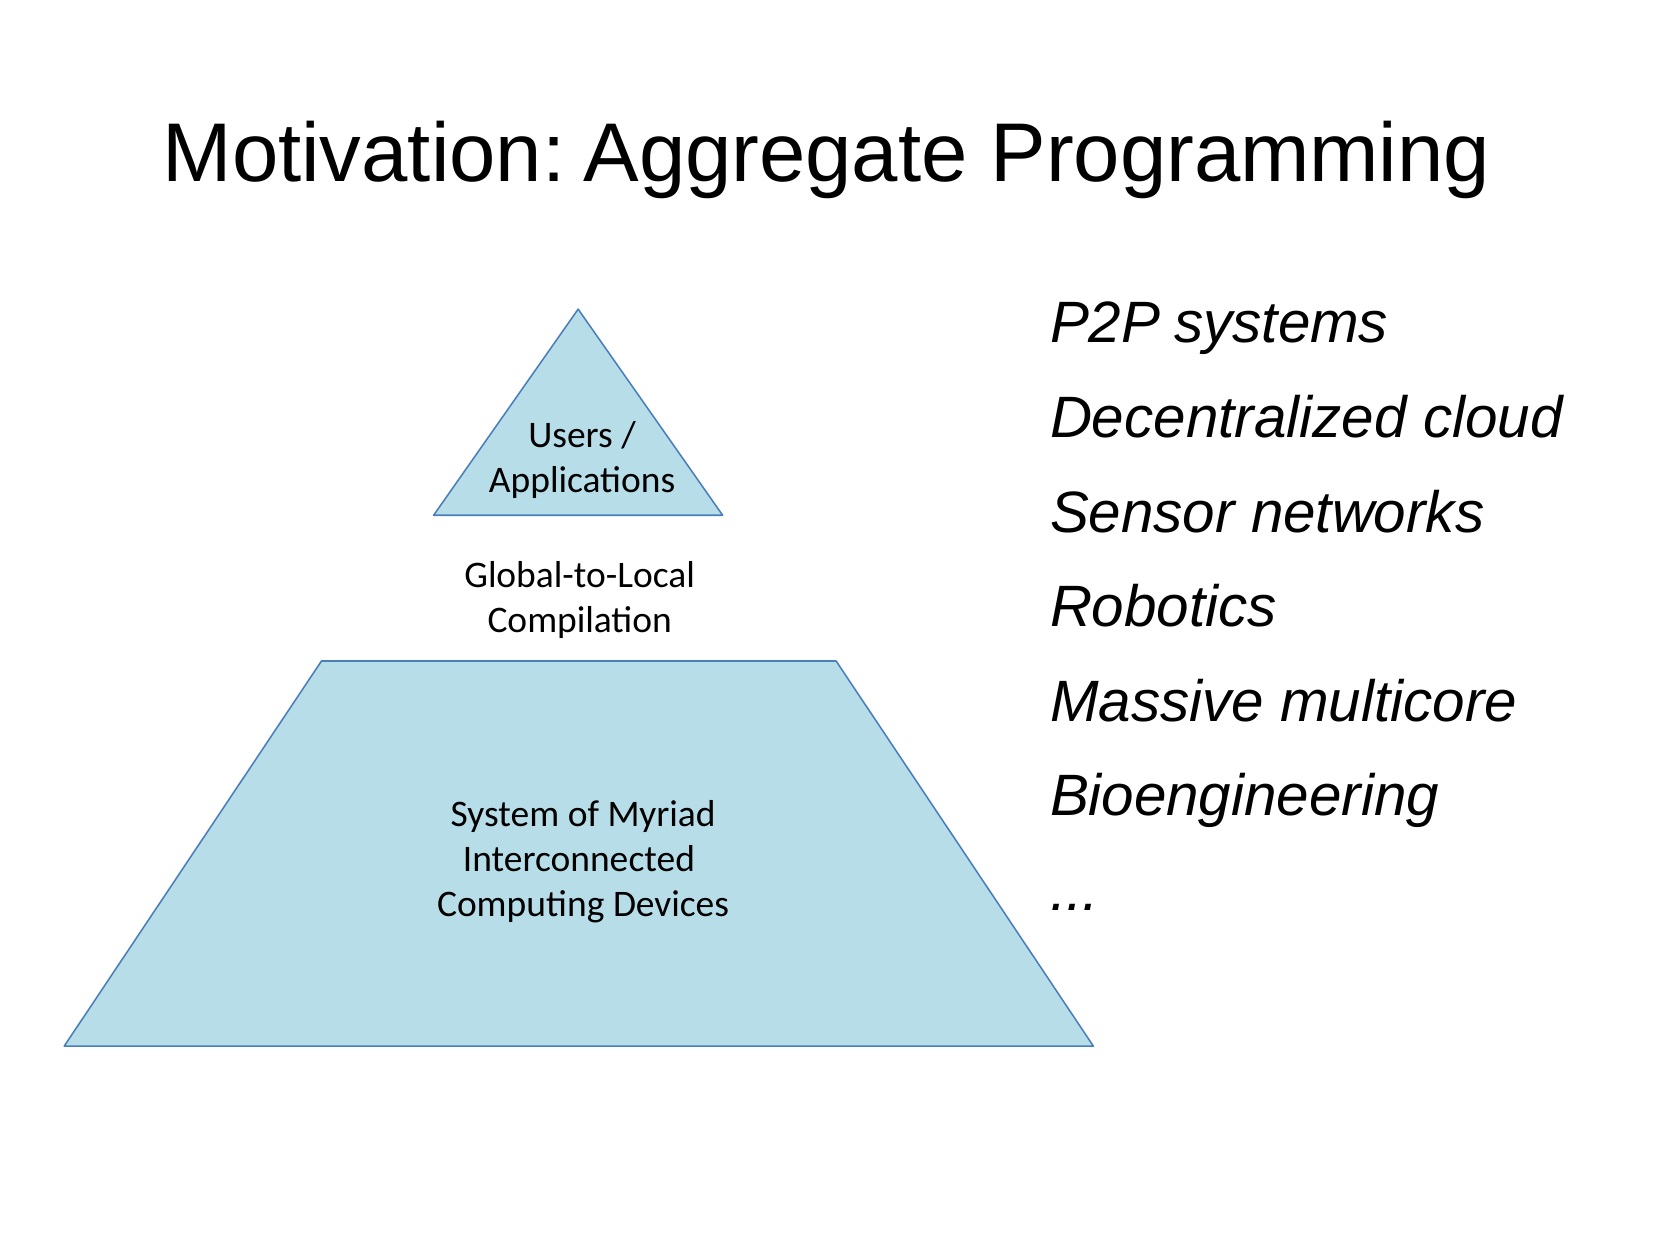

# Motivation: Aggregate Programming
P2P systems
Decentralized cloud
Sensor networks
Robotics
Massive multicore
Bioengineering
...
Users / Applications
Global-to-Local
Compilation
System of Myriad Interconnected
Computing Devices